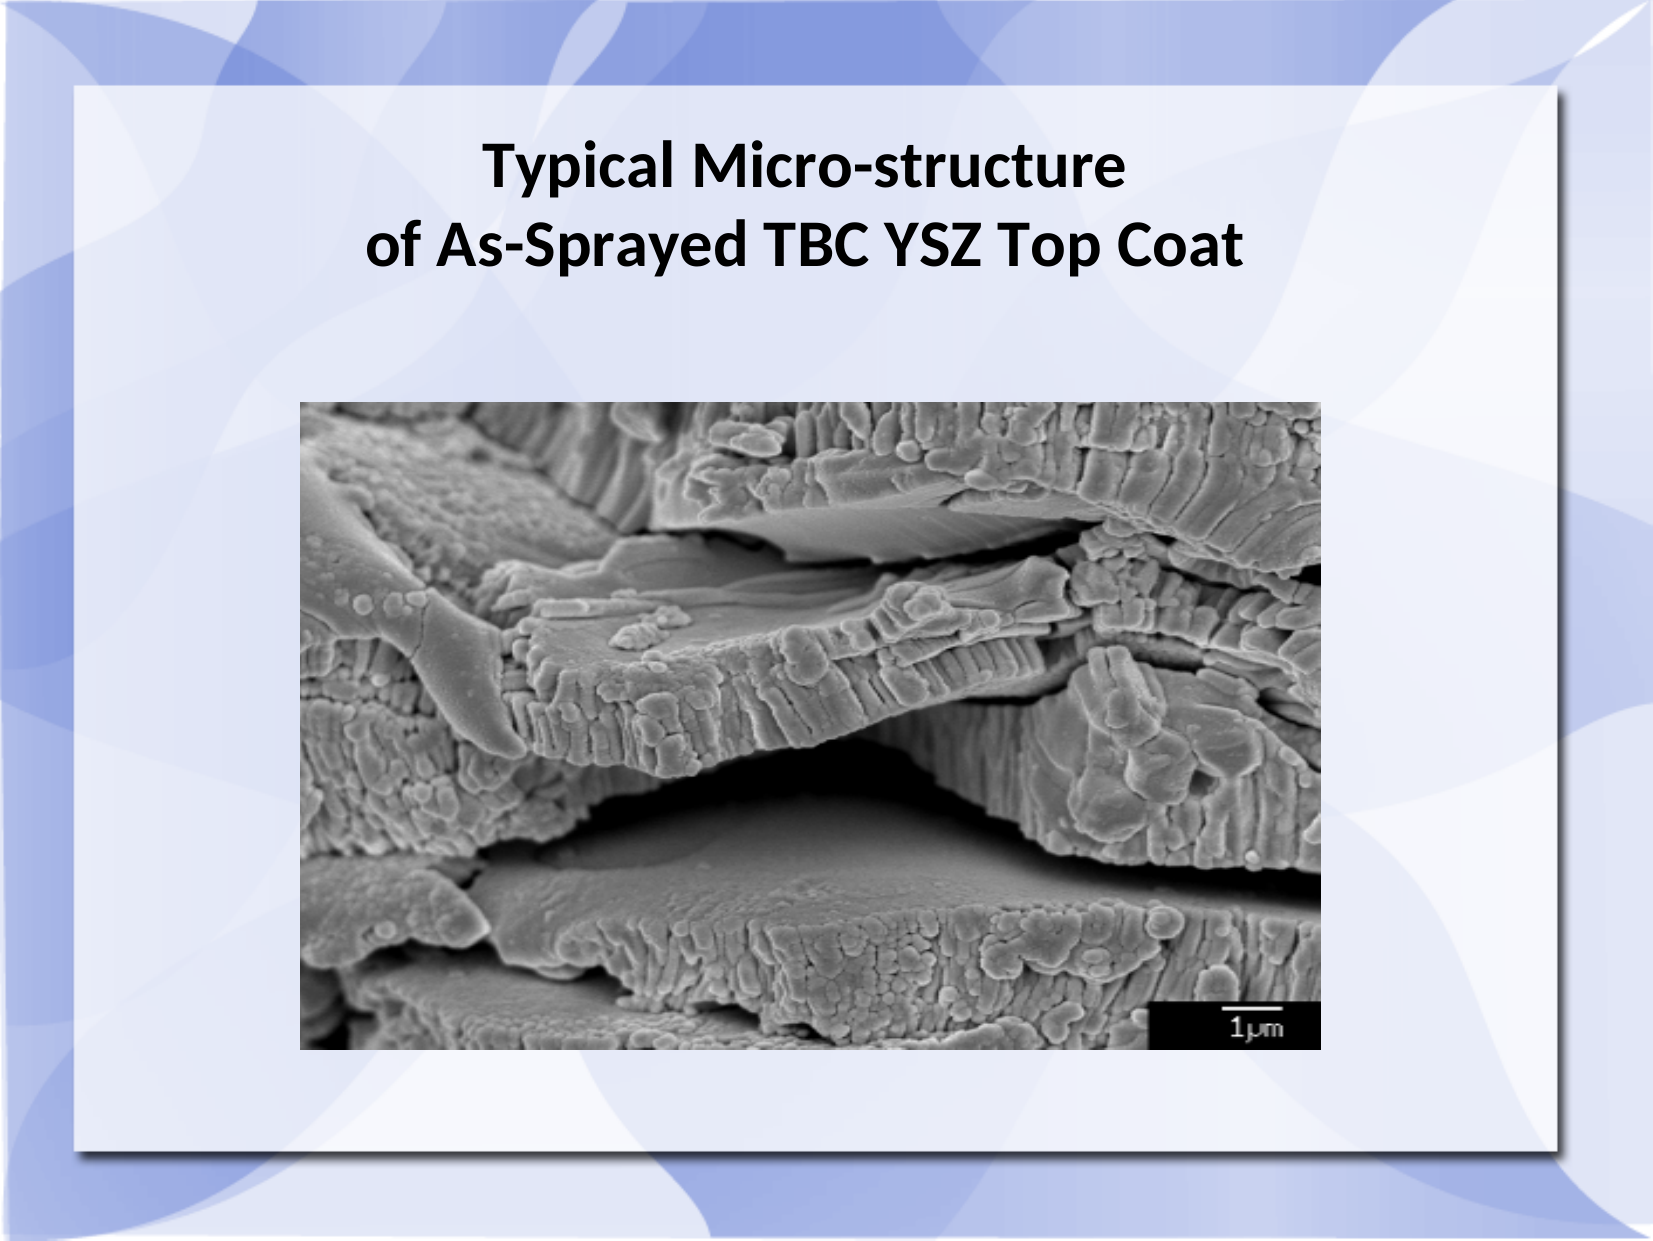

# Typical Micro-structure of As-Sprayed TBC YSZ Top Coat